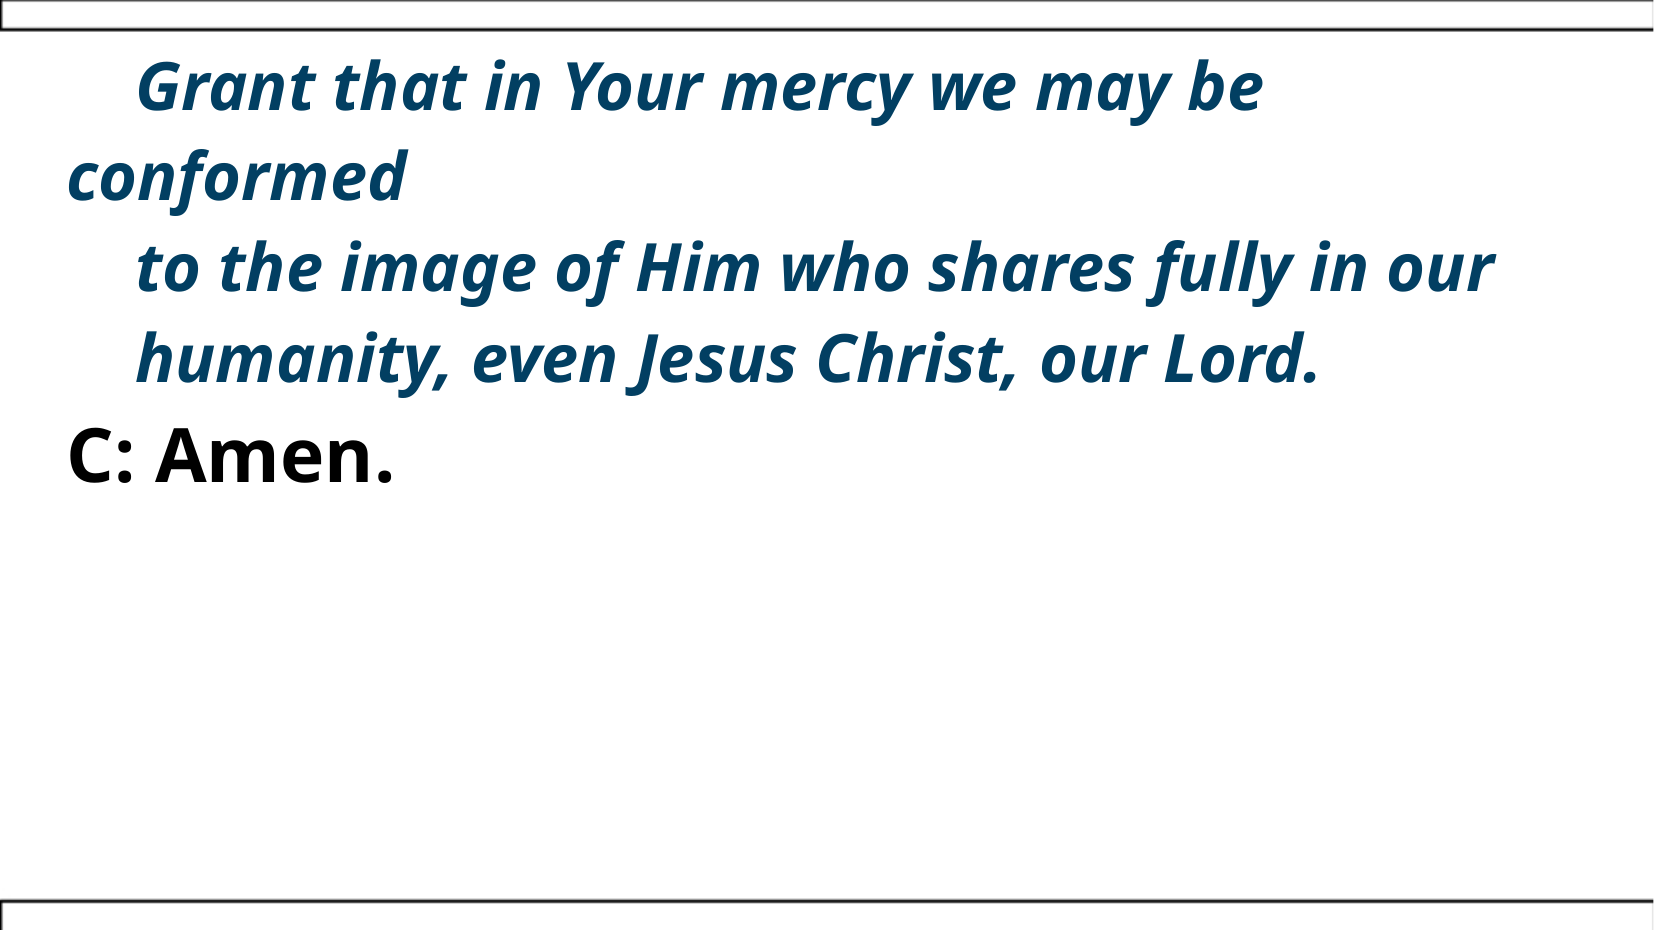

Grant that in Your mercy we may be conformed
 to the image of Him who shares fully in our
 humanity, even Jesus Christ, our Lord.
C: Amen.